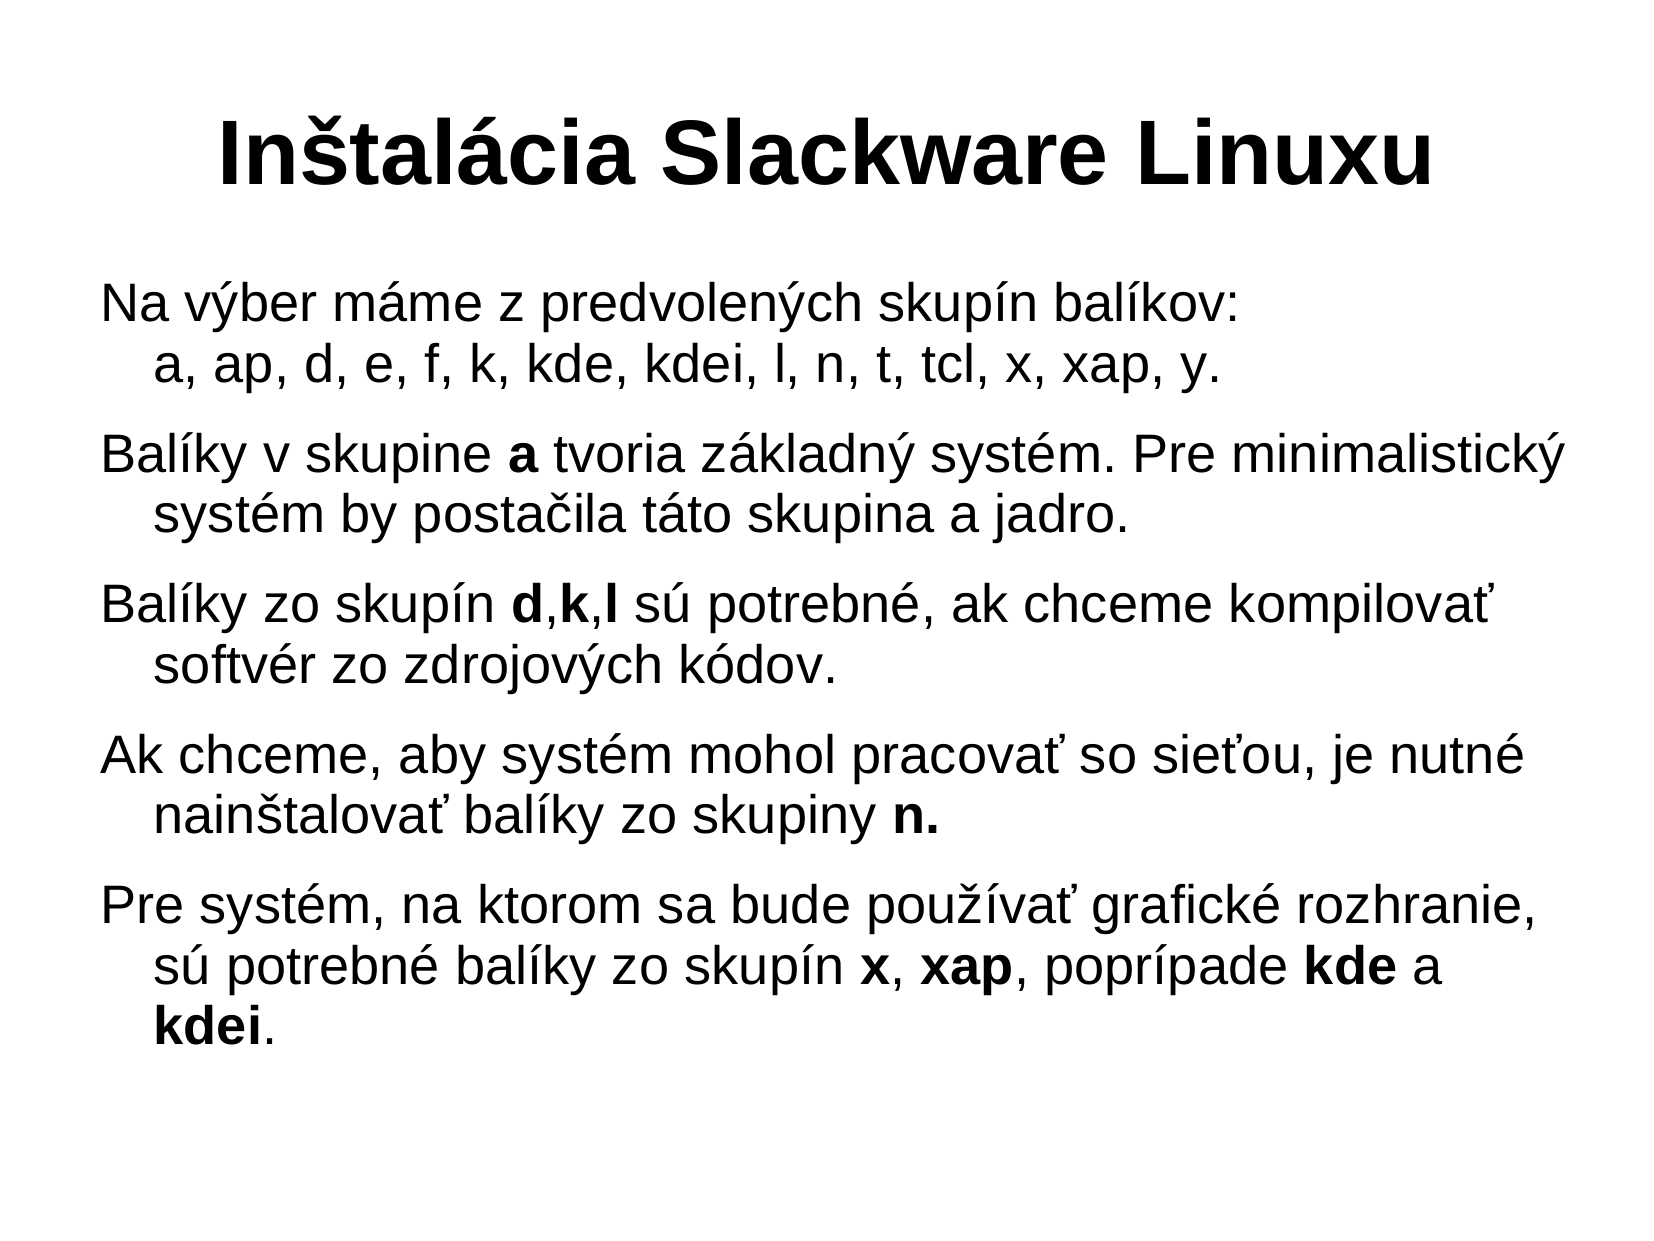

# Inštalácia Slackware Linuxu
Na výber máme z predvolených skupín balíkov:
a, ap, d, e, f, k, kde, kdei, l, n, t, tcl, x, xap, y.
Balíky v skupine a tvoria základný systém. Pre minimalistický systém by postačila táto skupina a jadro.
Balíky zo skupín d,k,l sú potrebné, ak chceme kompilovať softvér zo zdrojových kódov.
Ak chceme, aby systém mohol pracovať so sieťou, je nutné nainštalovať balíky zo skupiny n.
Pre systém, na ktorom sa bude používať grafické rozhranie, sú potrebné balíky zo skupín x, xap, poprípade kde a kdei.